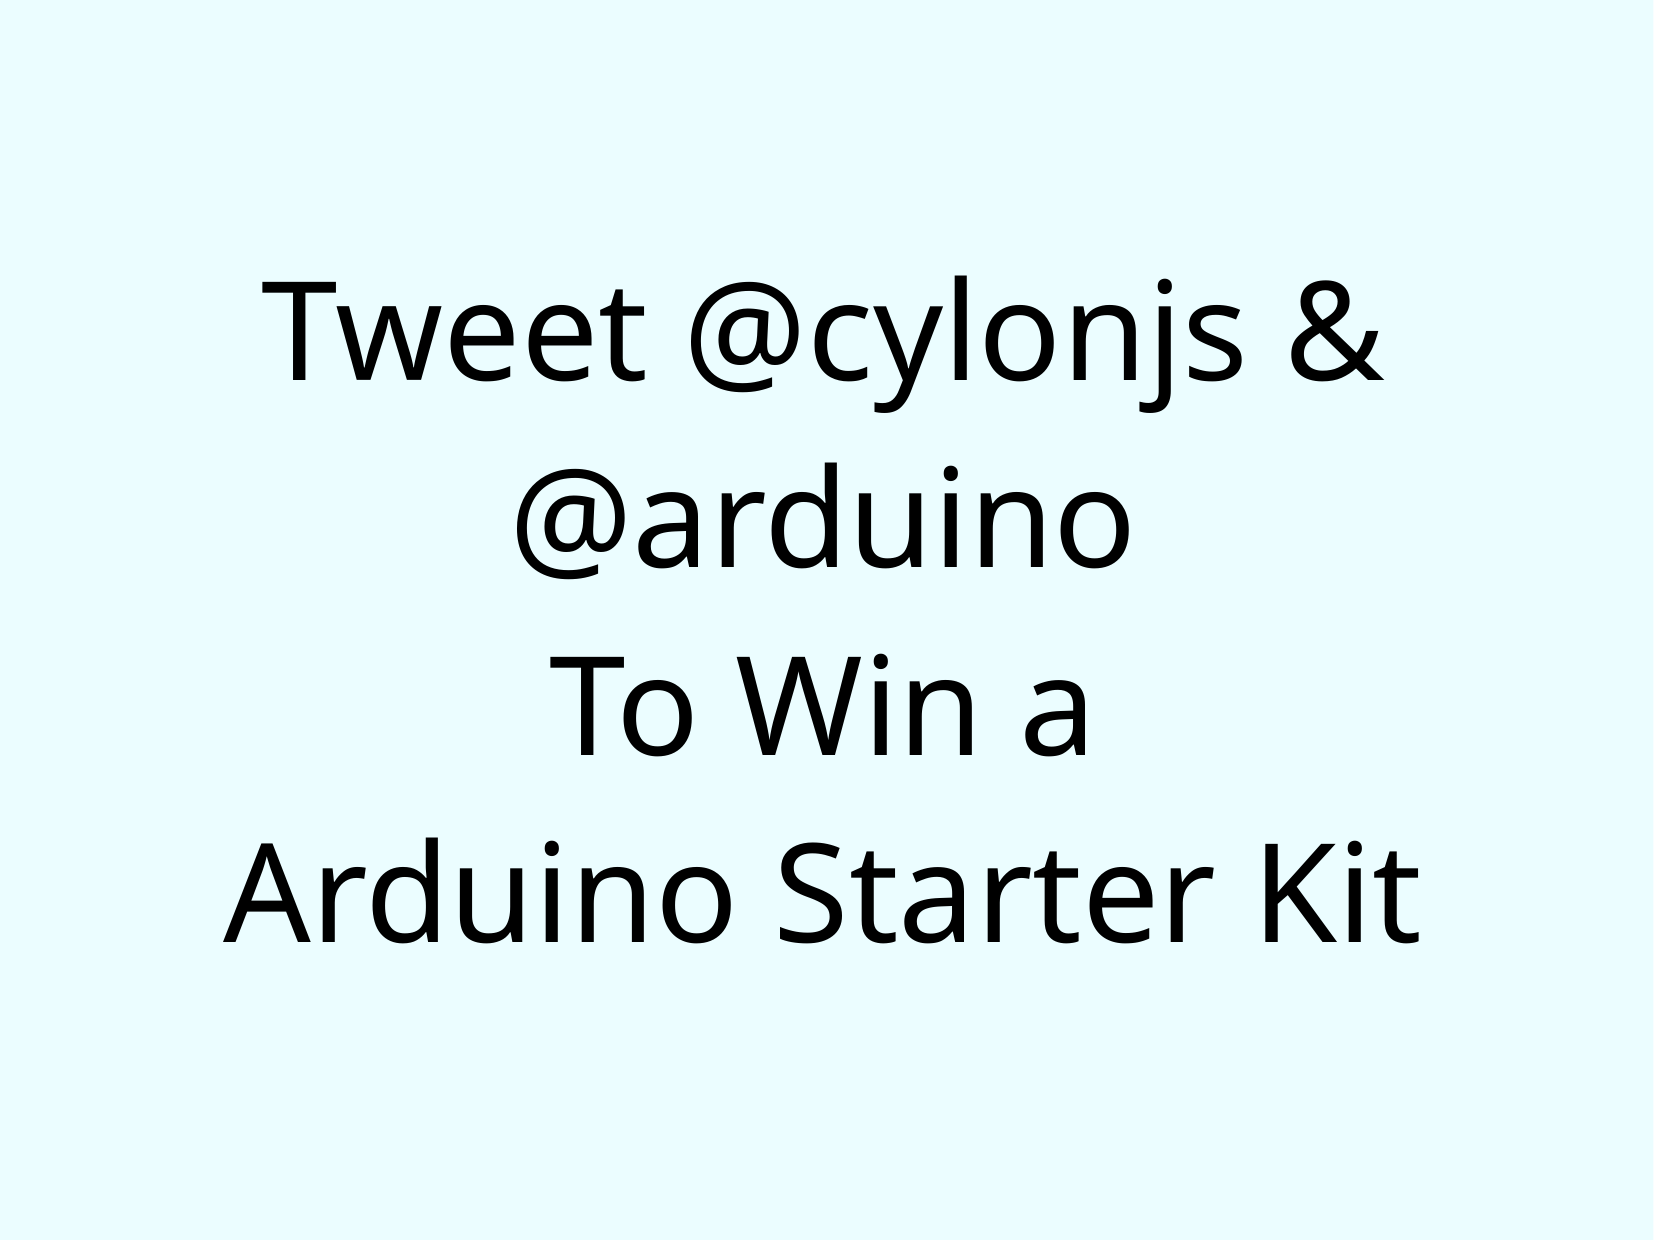

Tweet @cylonjs &
@arduino
To Win a
Arduino Starter Kit